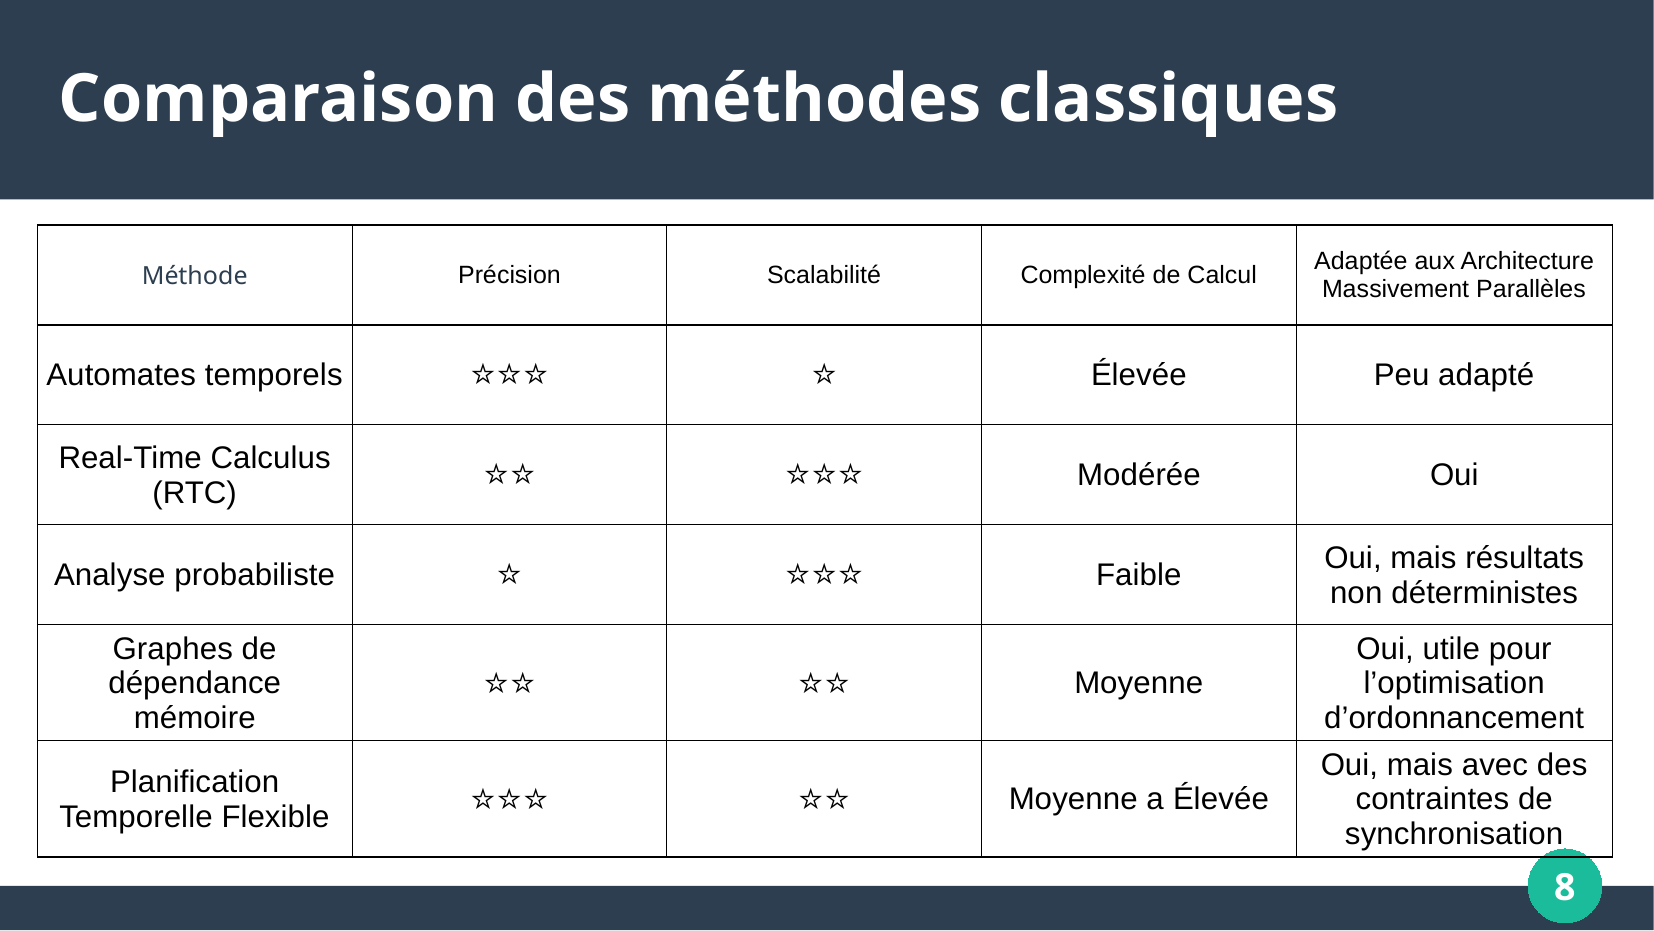

# Comparaison des méthodes classiques
| Méthode | Précision | Scalabilité | Complexité de Calcul | Adaptée aux Architecture Massivement Parallèles |
| --- | --- | --- | --- | --- |
| Automates temporels | ⭐⭐⭐ | ⭐ | Élevée | Peu adapté |
| Real-Time Calculus (RTC) | ⭐⭐ | ⭐⭐⭐ | Modérée | Oui |
| Analyse probabiliste | ⭐ | ⭐⭐⭐ | Faible | Oui, mais résultats non déterministes |
| Graphes de dépendance mémoire | ⭐⭐ | ⭐⭐ | Moyenne | Oui, utile pour l’optimisation d’ordonnancement |
| Planification Temporelle Flexible | ⭐⭐⭐ | ⭐⭐ | Moyenne a Élevée | Oui, mais avec des contraintes de synchronisation |
8